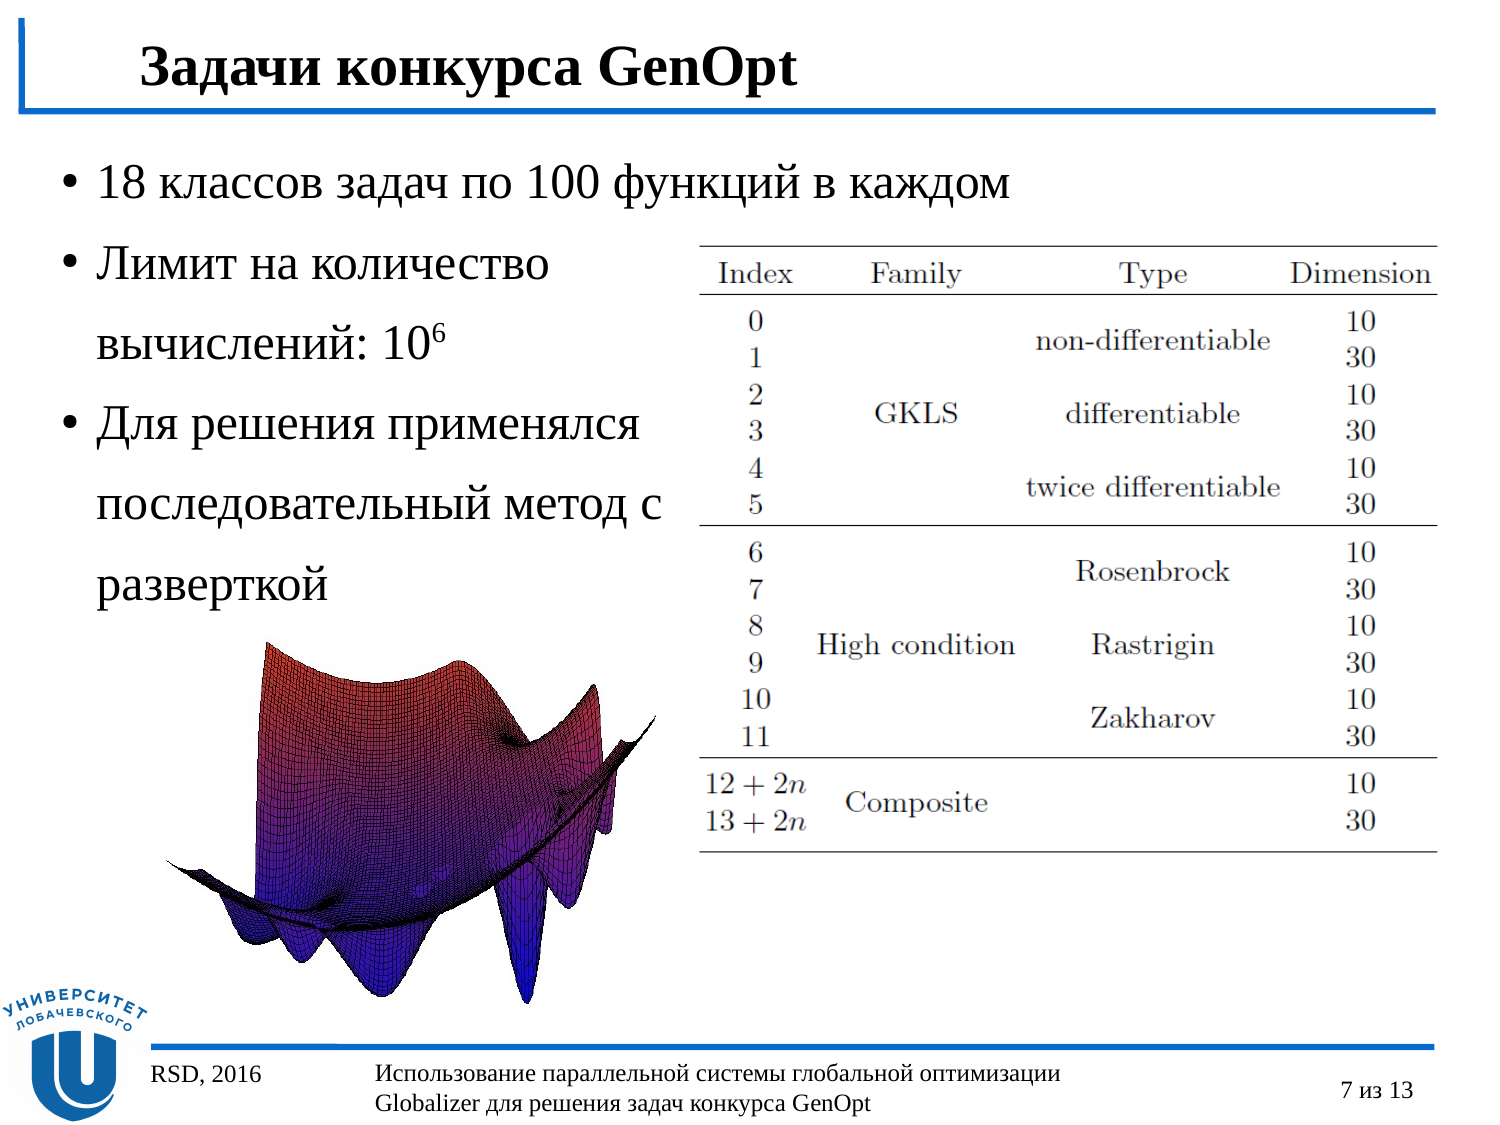

Задачи конкурса GenOpt
18 классов задач по 100 функций в каждом
Лимит на количество
вычислений: 106
Для решения применялся
последовательный метод с
разверткой